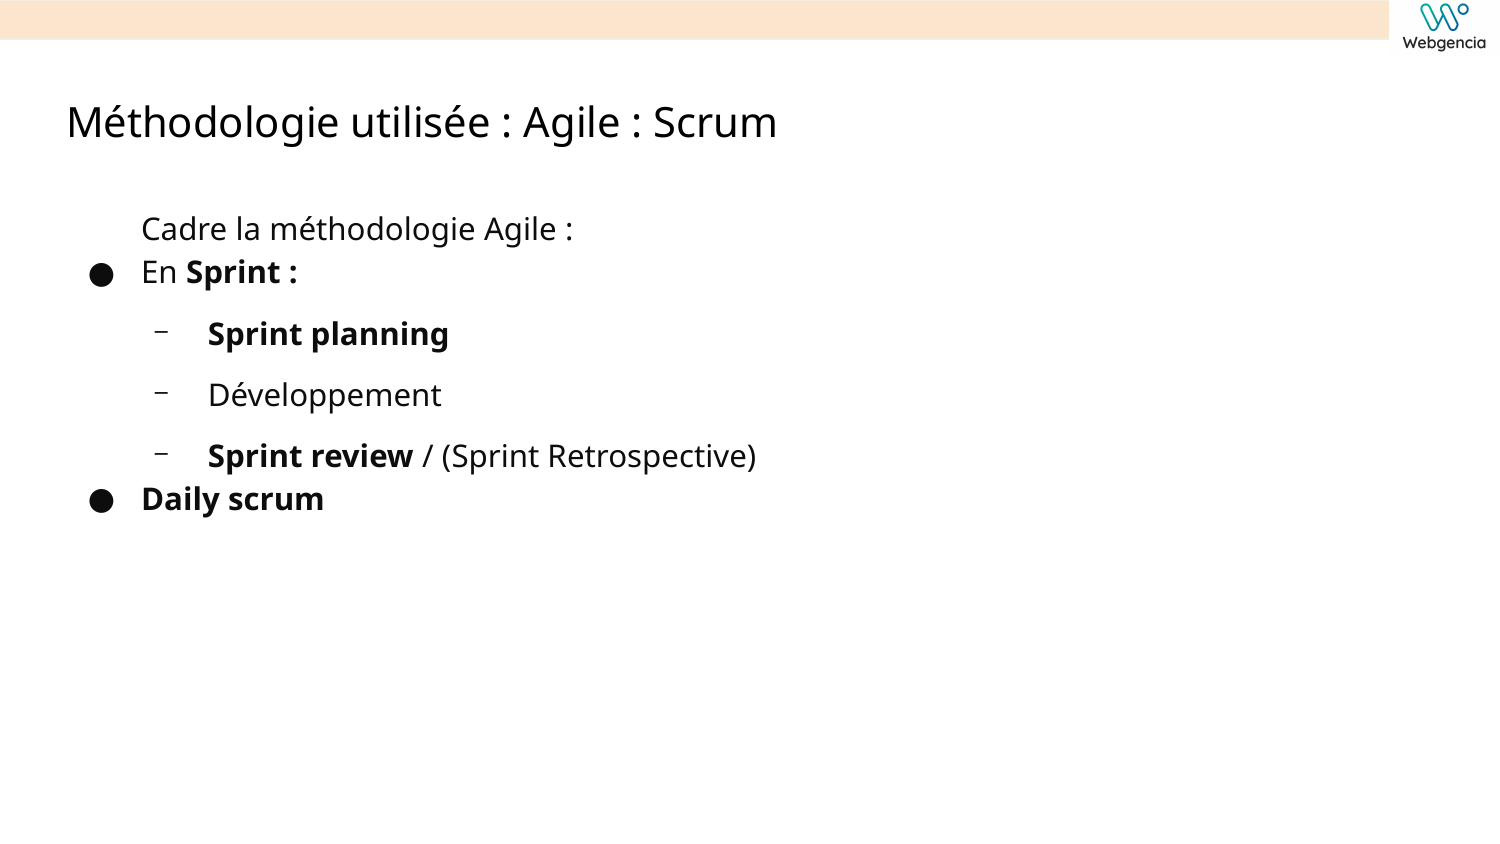

# Méthodologie utilisée : Agile : Scrum
Cadre la méthodologie Agile :
En Sprint :
Sprint planning
Développement
Sprint review / (Sprint Retrospective)
Daily scrum